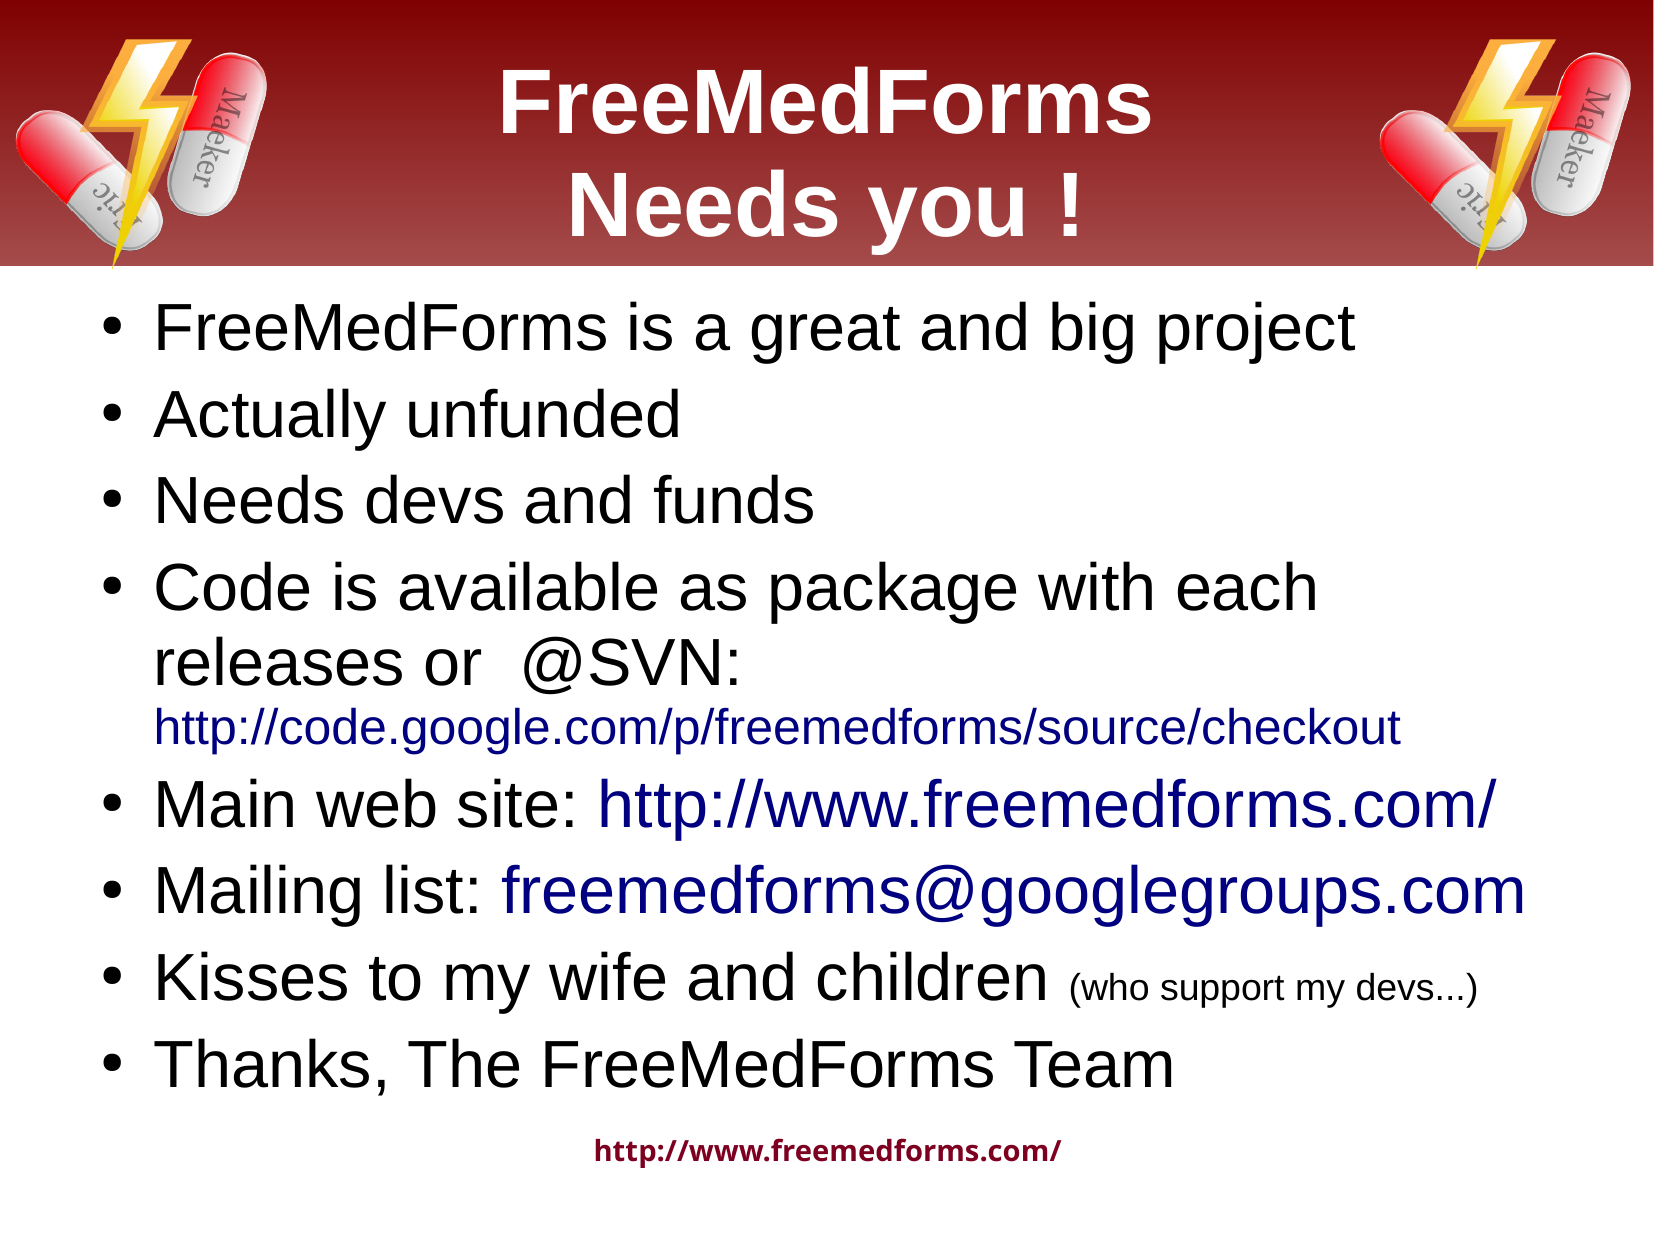

# FreeMedForms Needs you !
FreeMedForms is a great and big project
Actually unfunded
Needs devs and funds
Code is available as package with each releases or @SVN:http://code.google.com/p/freemedforms/source/checkout
Main web site: http://www.freemedforms.com/
Mailing list: freemedforms@googlegroups.com
Kisses to my wife and children (who support my devs...)
Thanks, The FreeMedForms Team